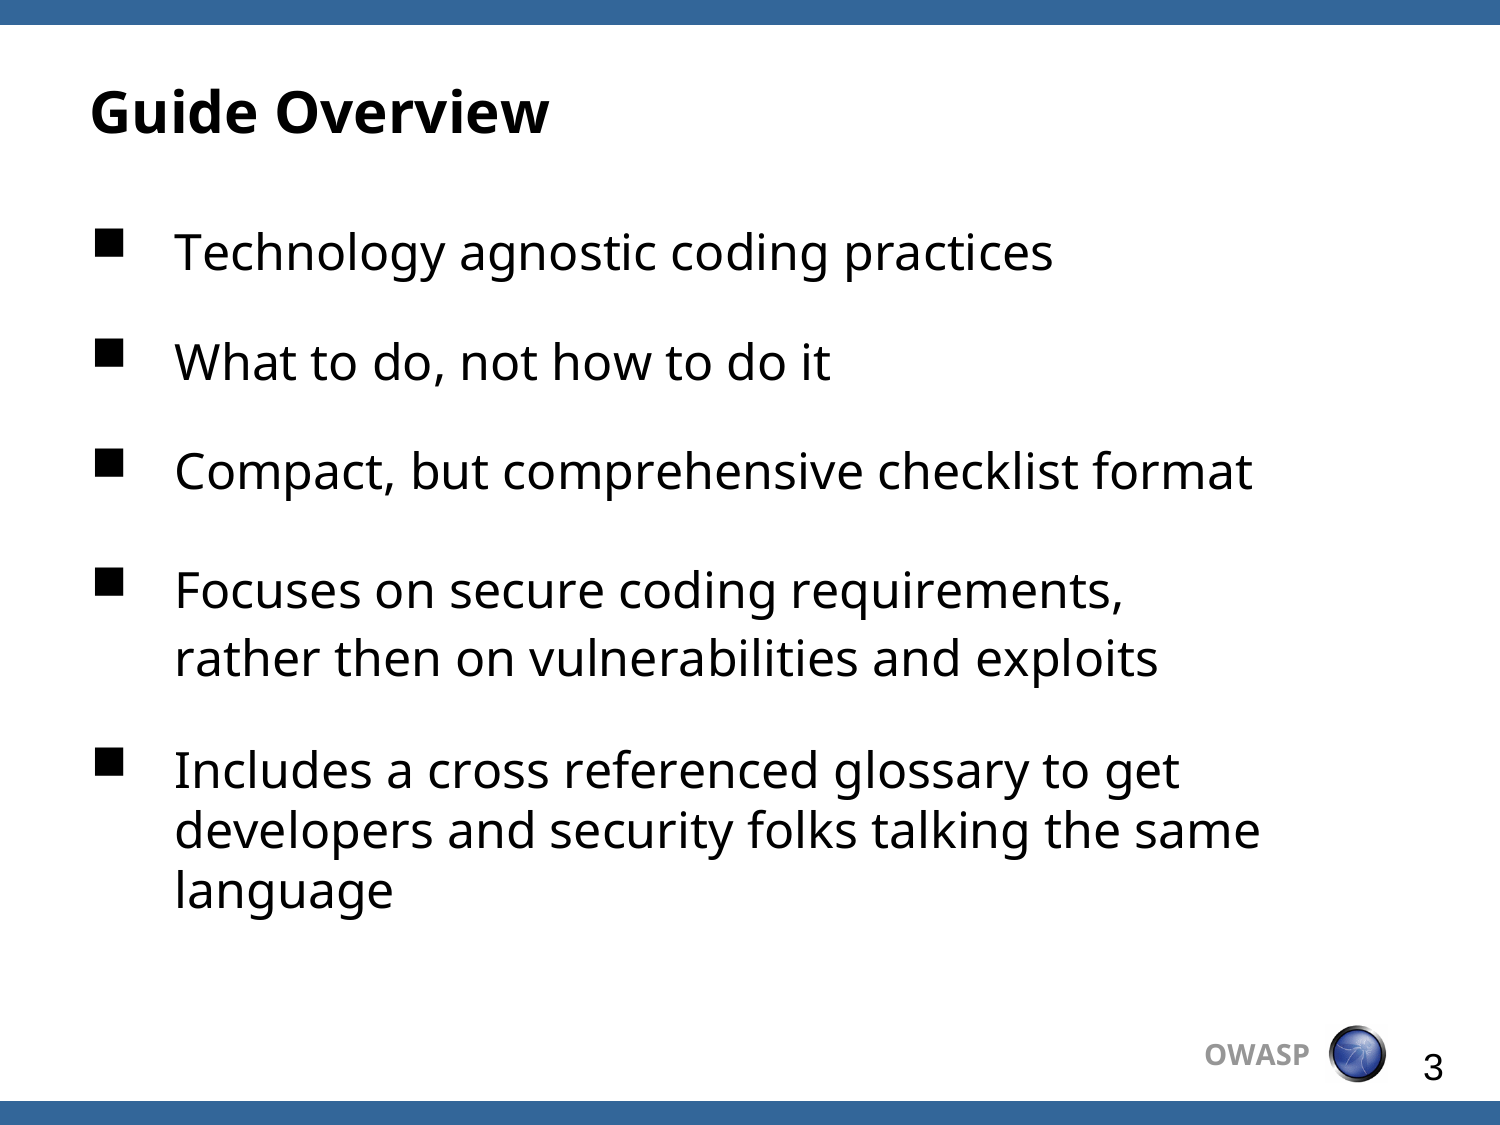

# Guide Overview
Technology agnostic coding practices
What to do, not how to do it
Compact, but comprehensive checklist format
Focuses on secure coding requirements, rather then on vulnerabilities and exploits
Includes a cross referenced glossary to get developers and security folks talking the same language
3